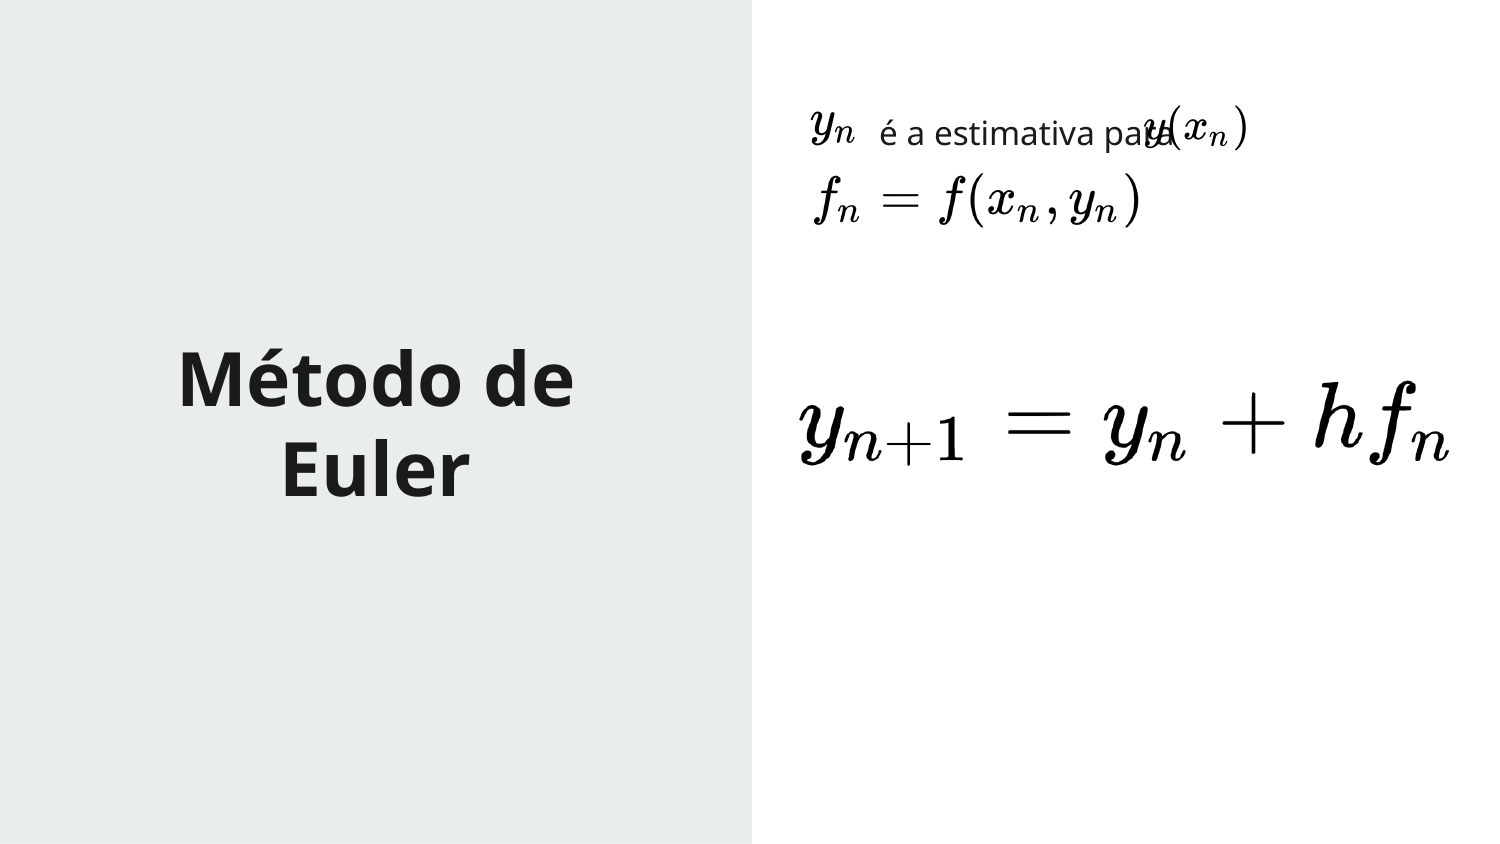

# Método de Euler
 é a estimativa para